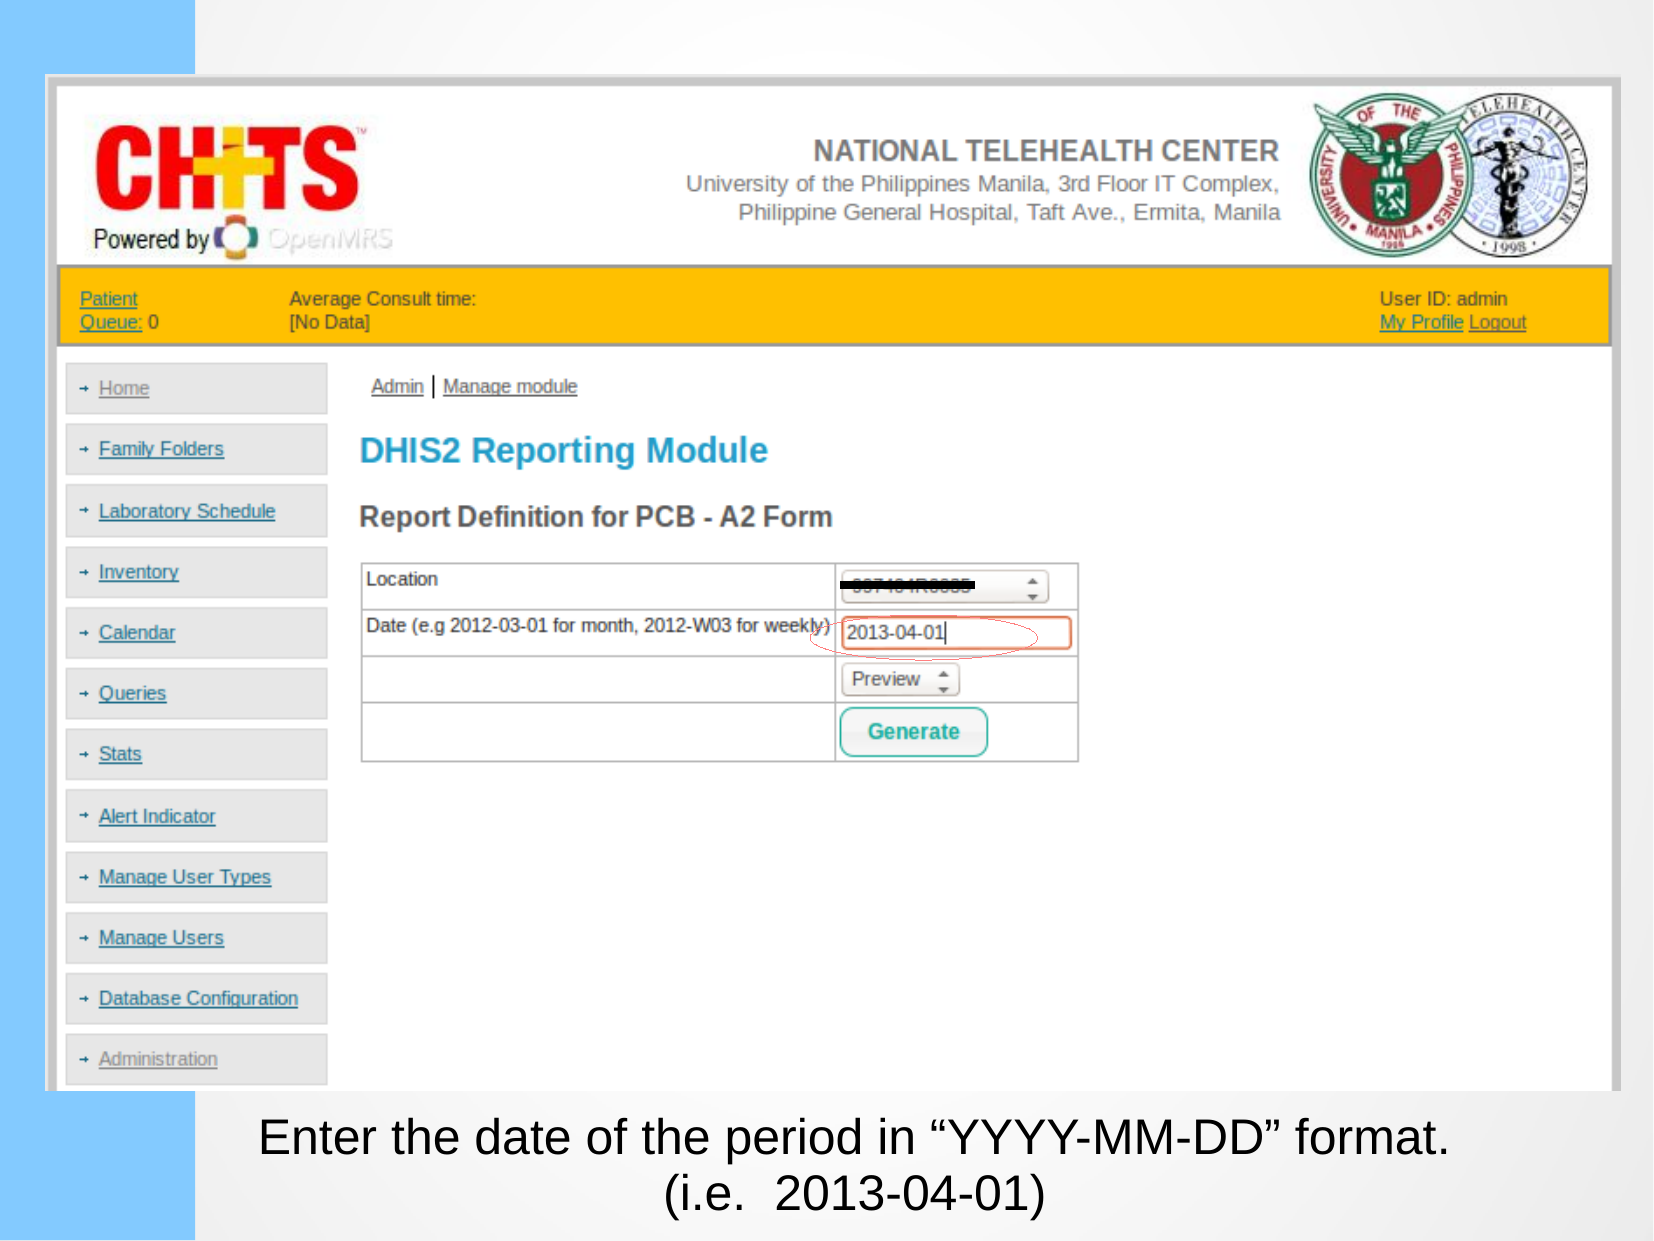

# Enter the date of the period in “YYYY-MM-DD” format.
(i.e. 2013-04-01)